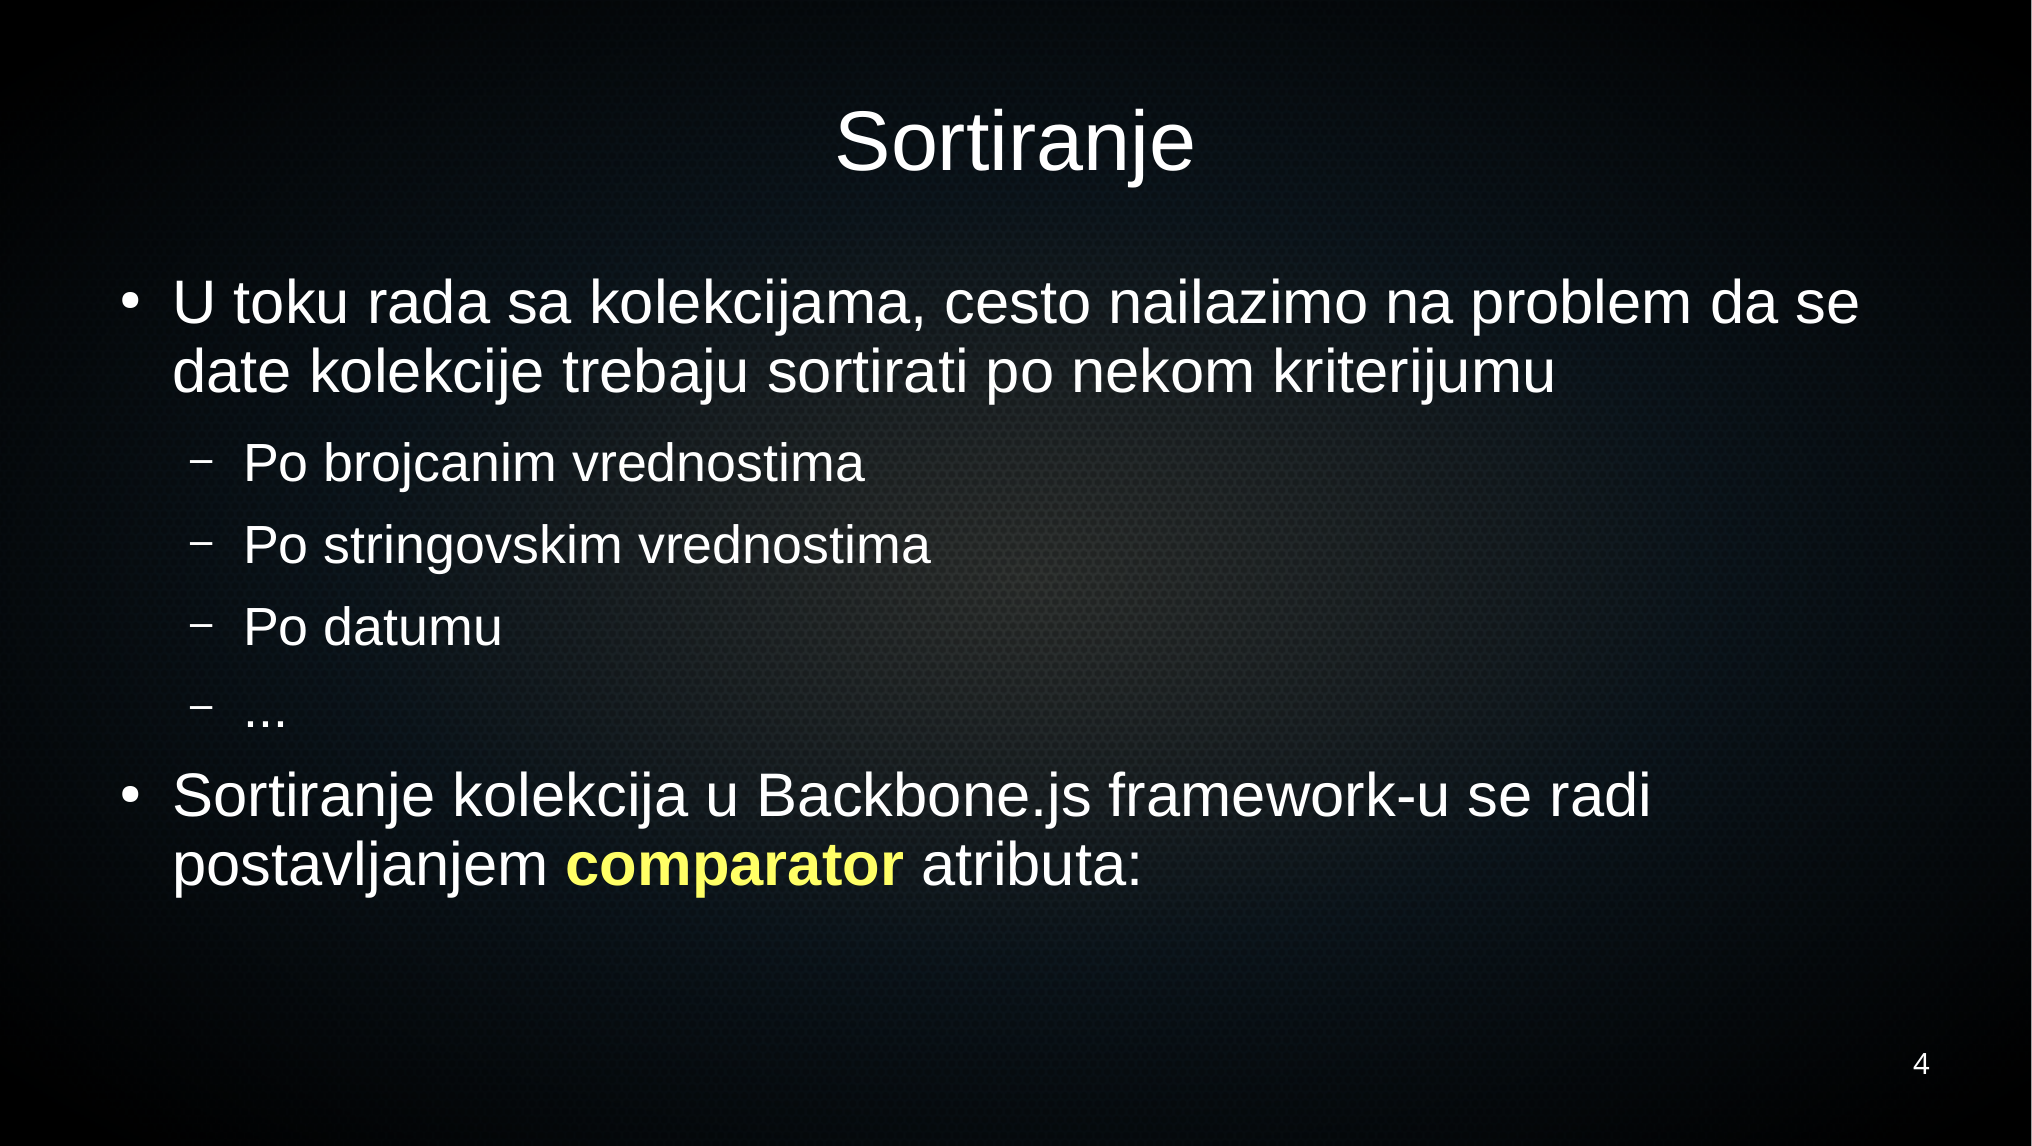

# Sortiranje
U toku rada sa kolekcijama, cesto nailazimo na problem da se date kolekcije trebaju sortirati po nekom kriterijumu
Po brojcanim vrednostima
Po stringovskim vrednostima
Po datumu
...
Sortiranje kolekcija u Backbone.js framework-u se radi postavljanjem comparator atributa:
4